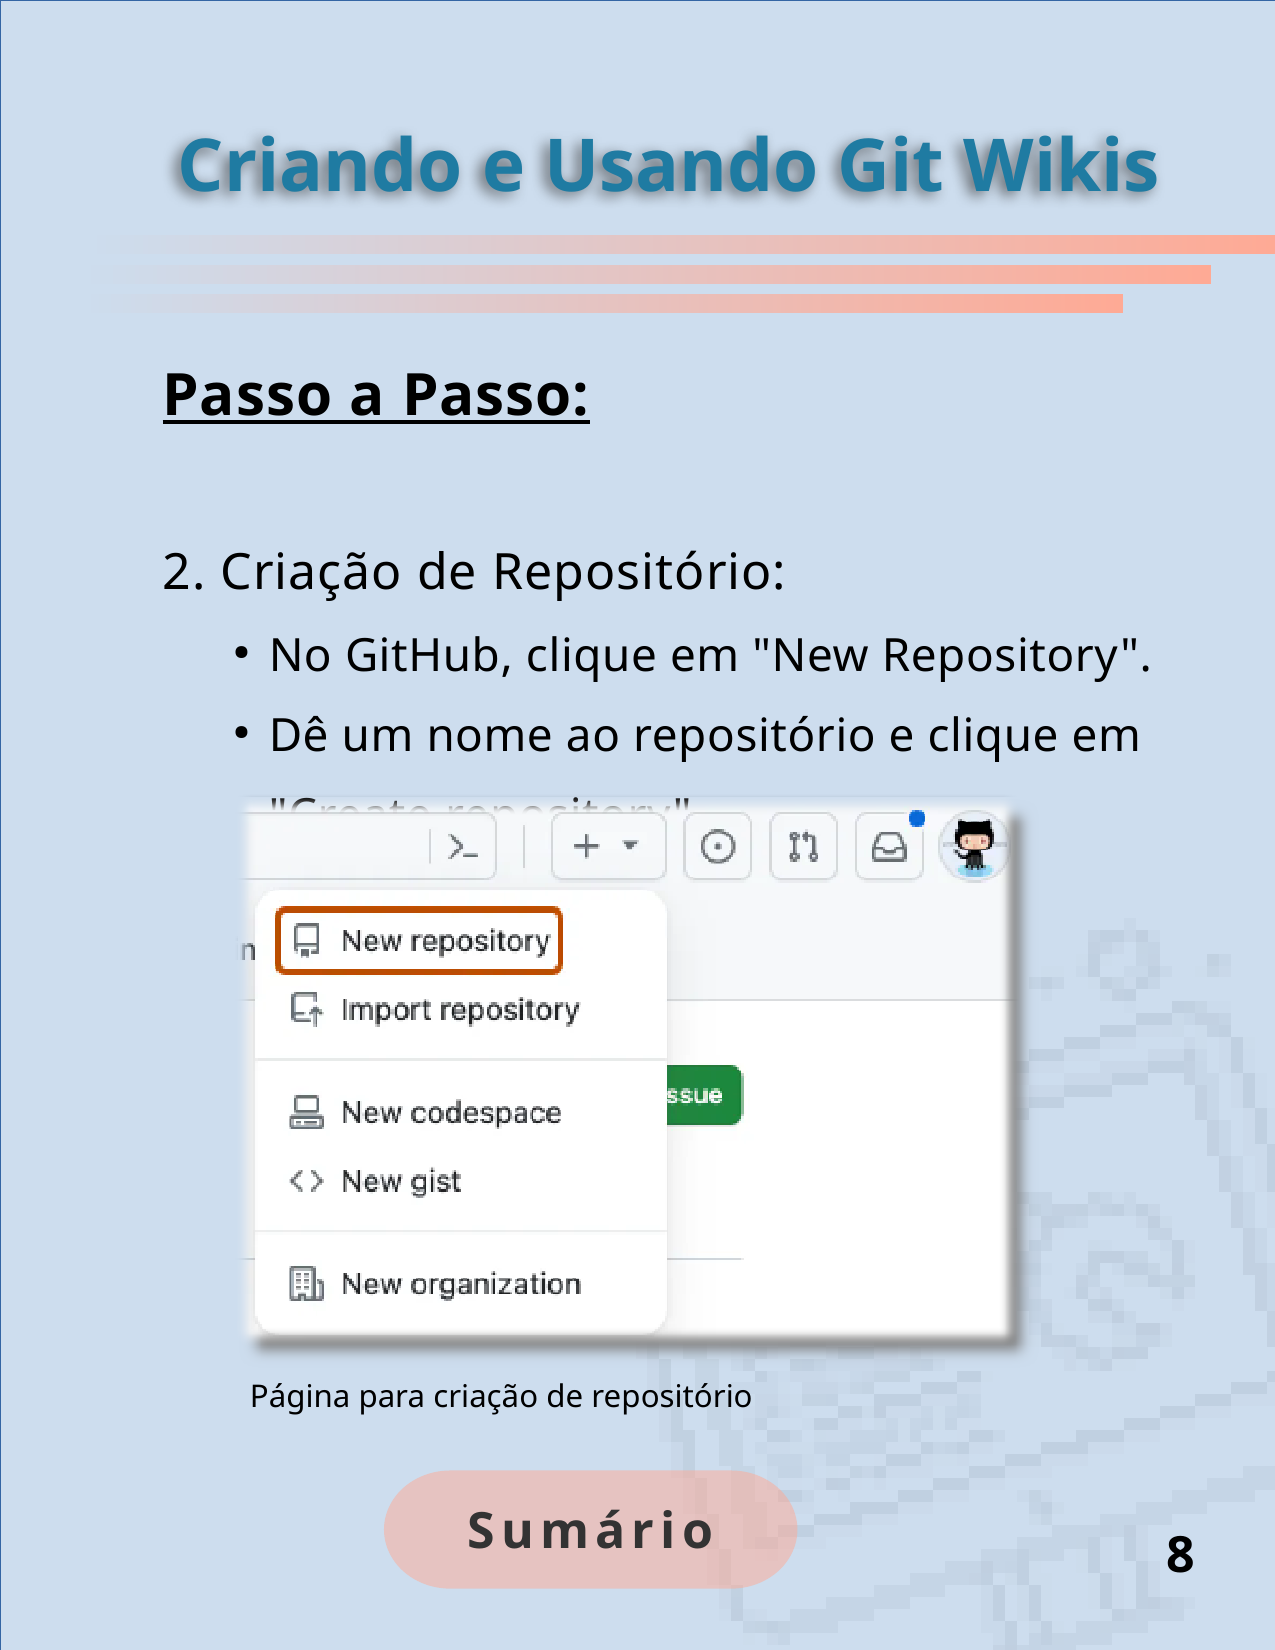

Criando e Usando Git Wikis
Passo a Passo:
2. Criação de Repositório:
No GitHub, clique em "New Repository".
Dê um nome ao repositório e clique em "Create repository"..
Página para criação de repositório
Sumário
8